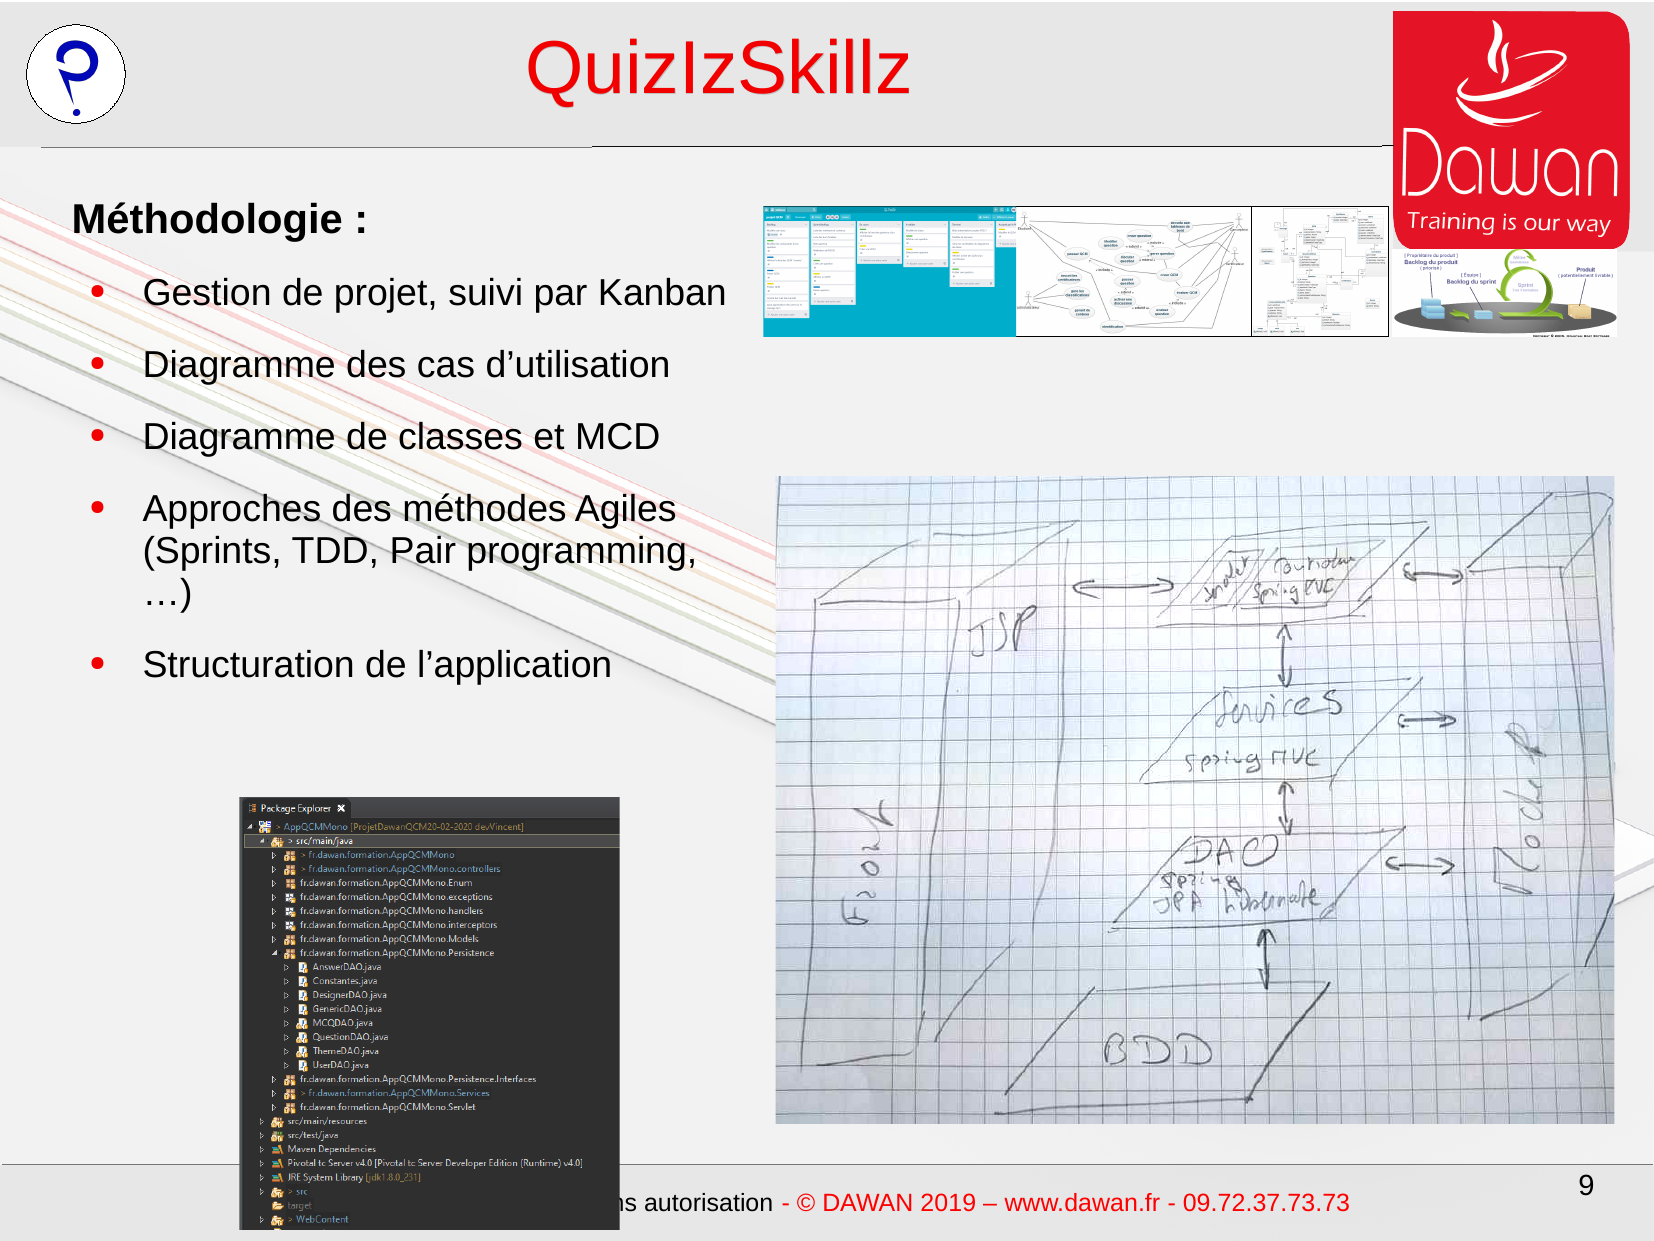

# QuizIzSkillz
Méthodologie :
Gestion de projet, suivi par Kanban
Diagramme des cas d’utilisation
Diagramme de classes et MCD
Approches des méthodes Agiles (Sprints, TDD, Pair programming,…)
Structuration de l’application
9